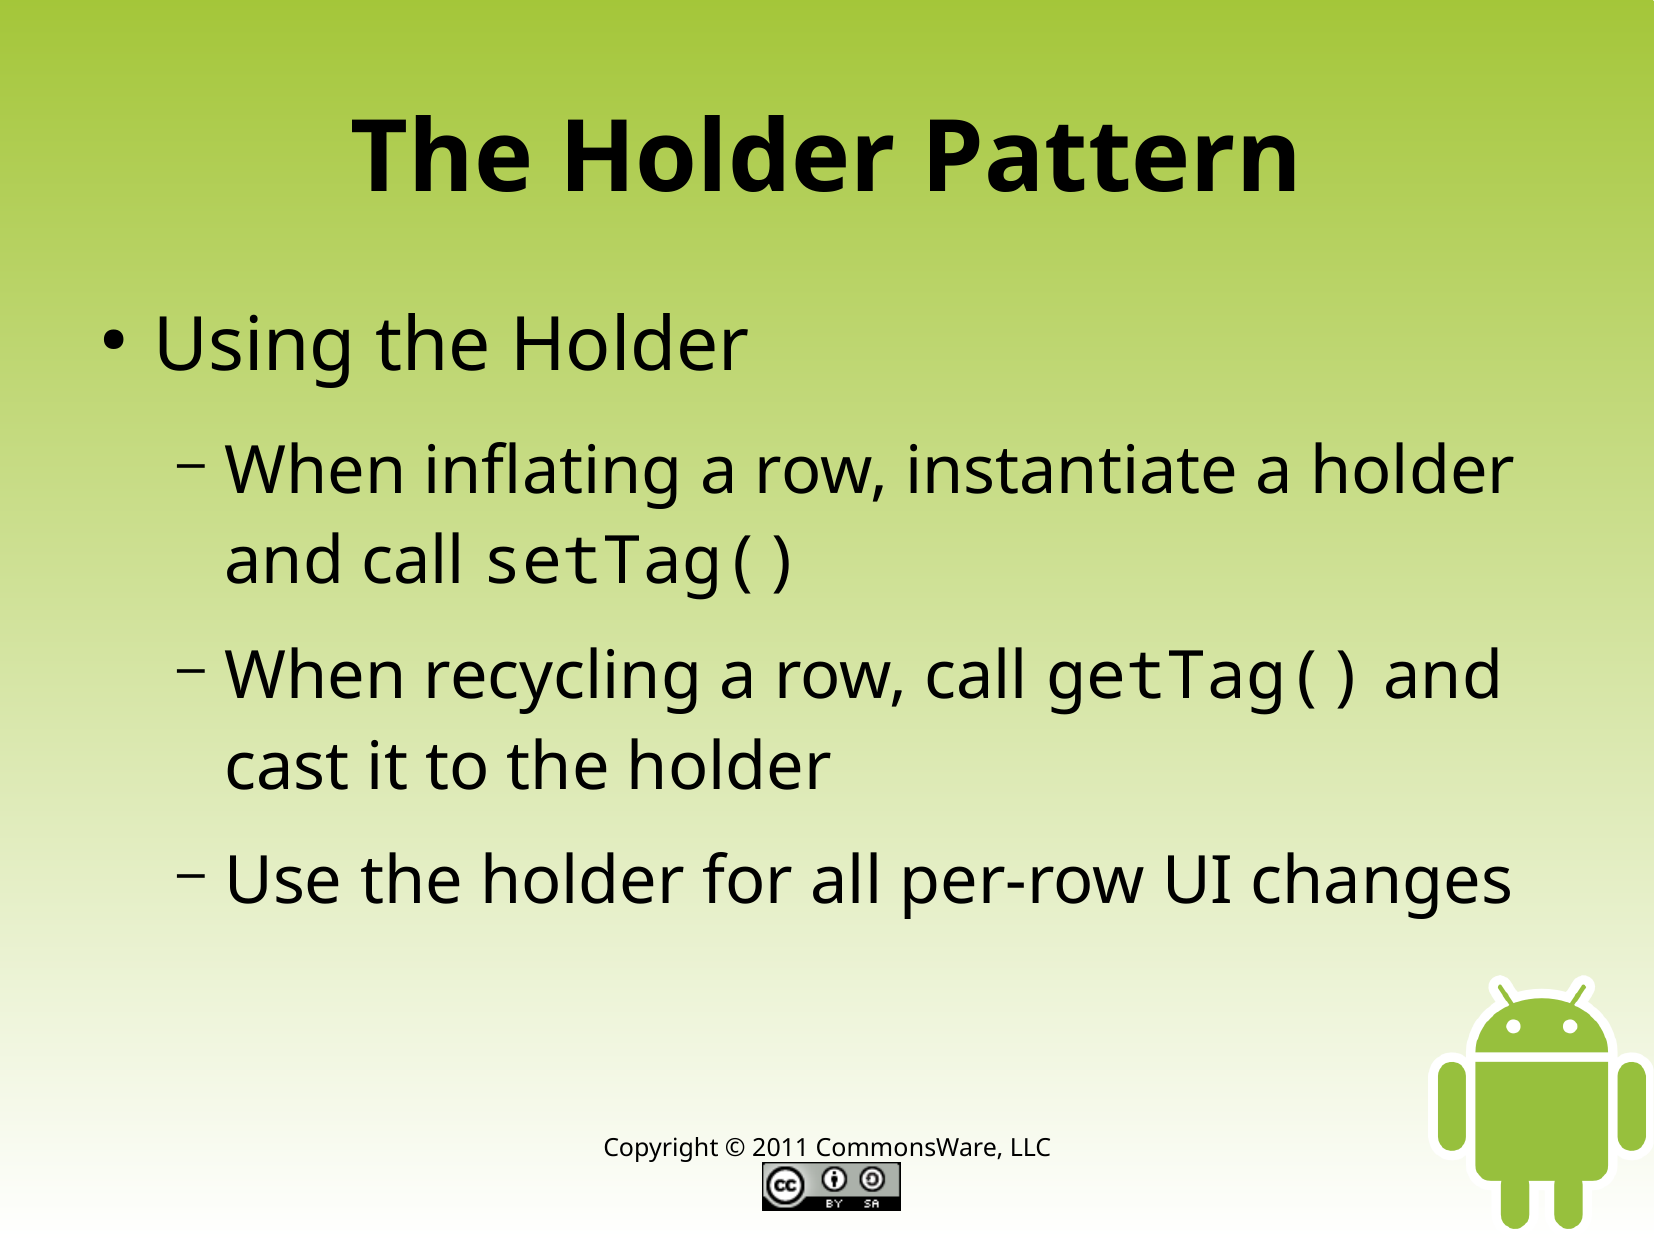

# The Holder Pattern
Using the Holder
When inflating a row, instantiate a holder and call setTag()
When recycling a row, call getTag() and cast it to the holder
Use the holder for all per-row UI changes